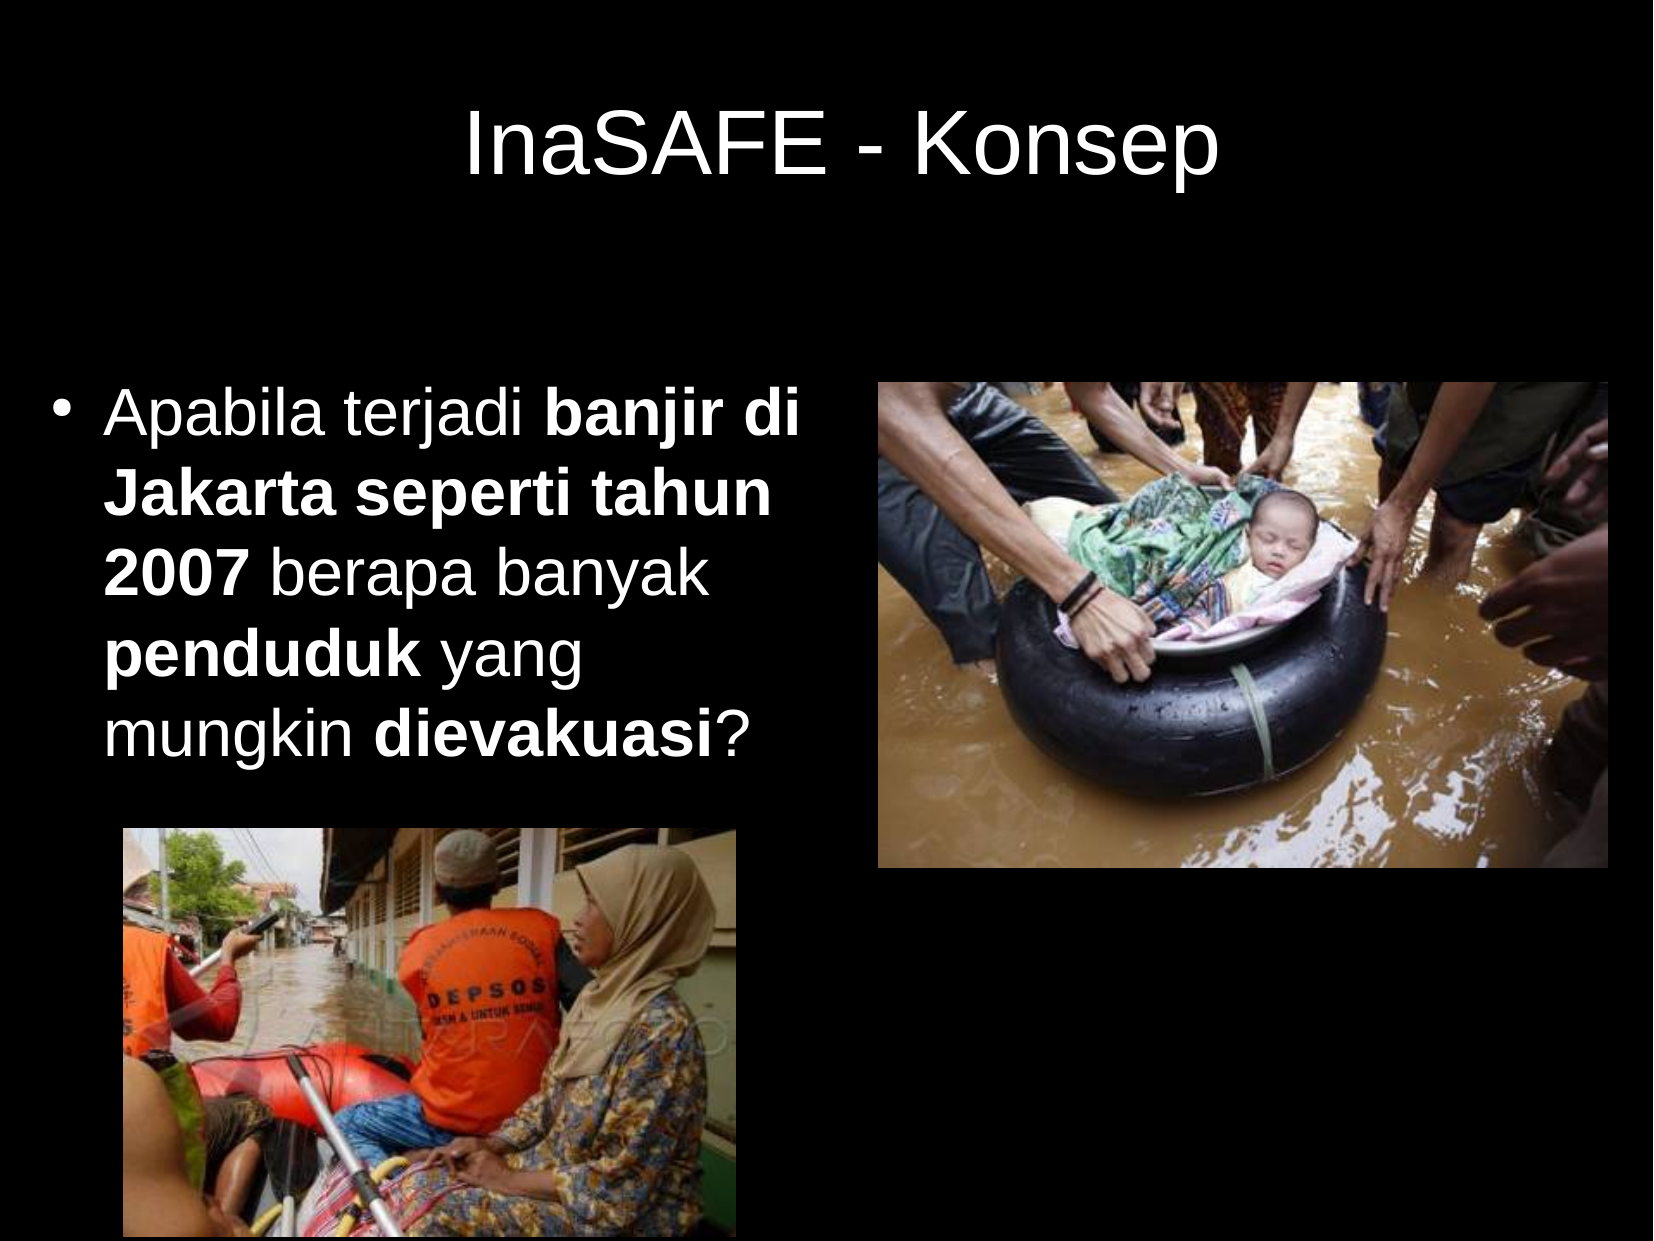

# InaSAFE - Konsep
Apabila terjadi banjir di Jakarta seperti tahun 2007 berapa banyak penduduk yang mungkin dievakuasi?